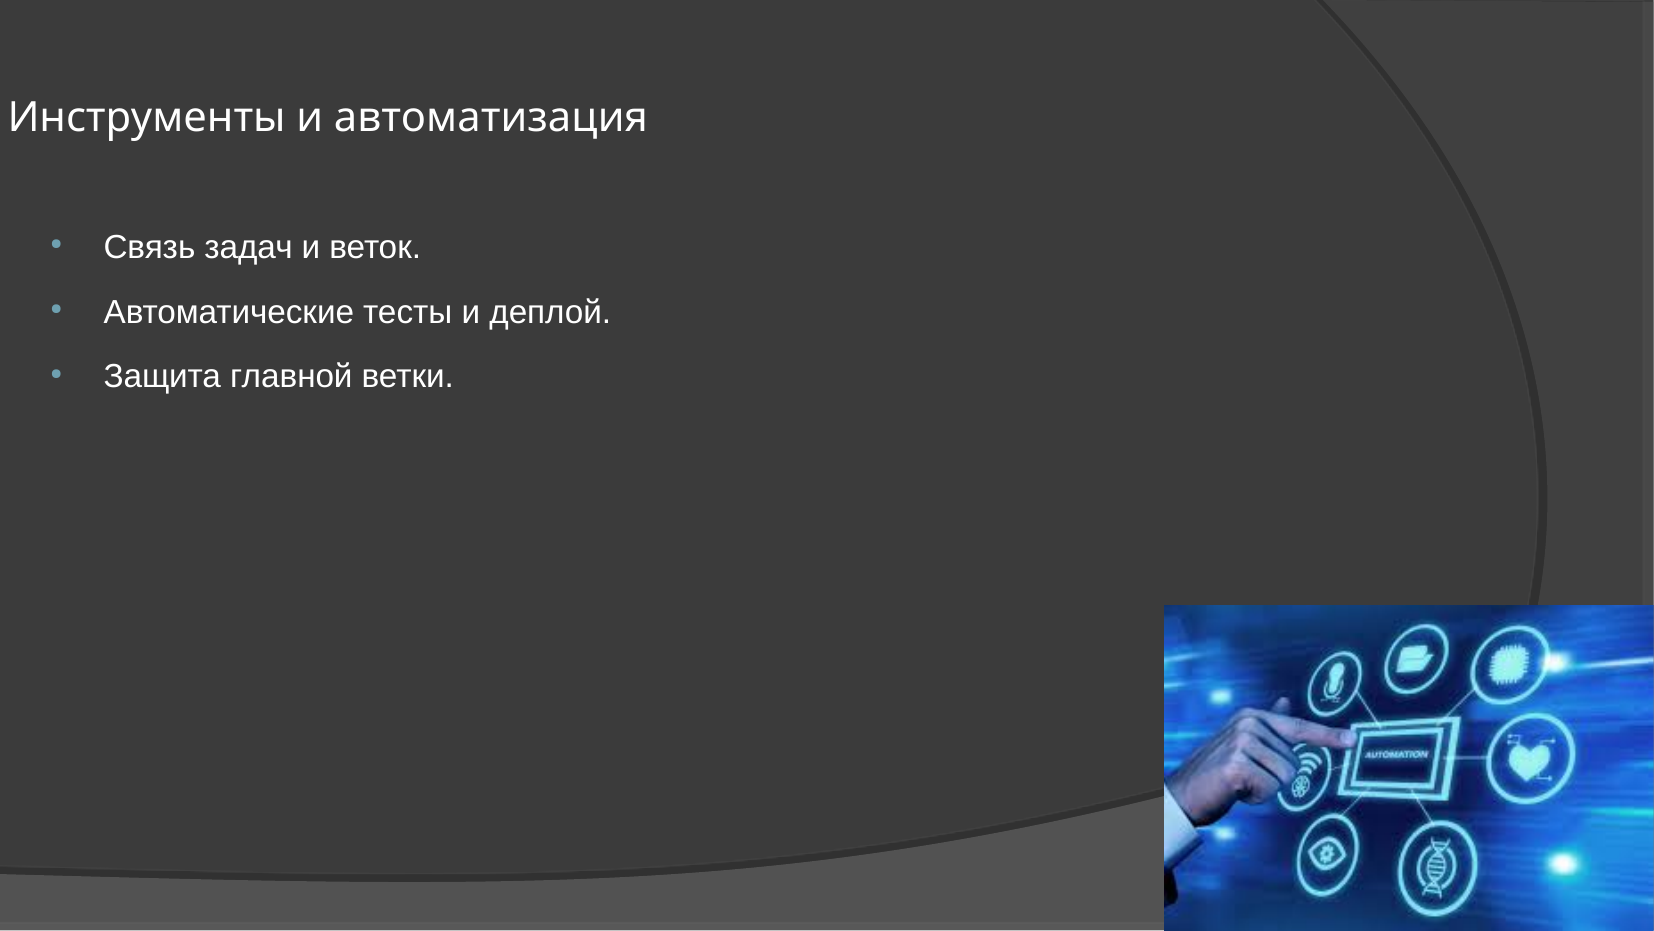

# Инструменты и автоматизация
Связь задач и веток.
Автоматические тесты и деплой.
Защита главной ветки.